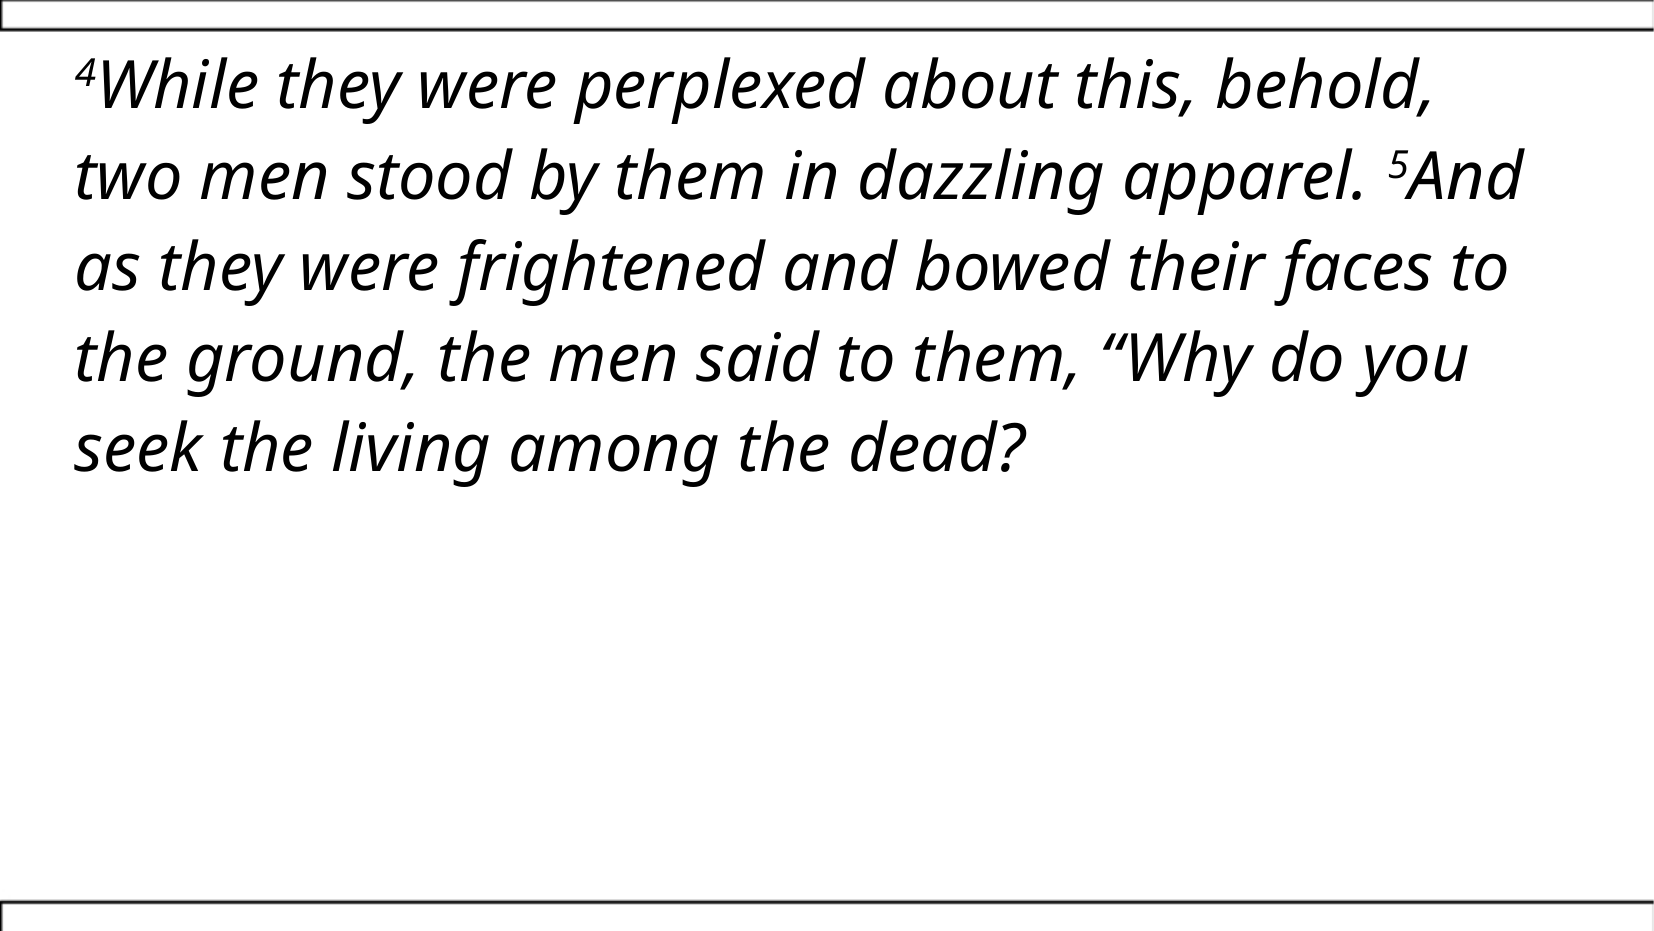

4While they were perplexed about this, behold, two men stood by them in dazzling apparel. 5And as they were frightened and bowed their faces to the ground, the men said to them, “Why do you seek the living among the dead?